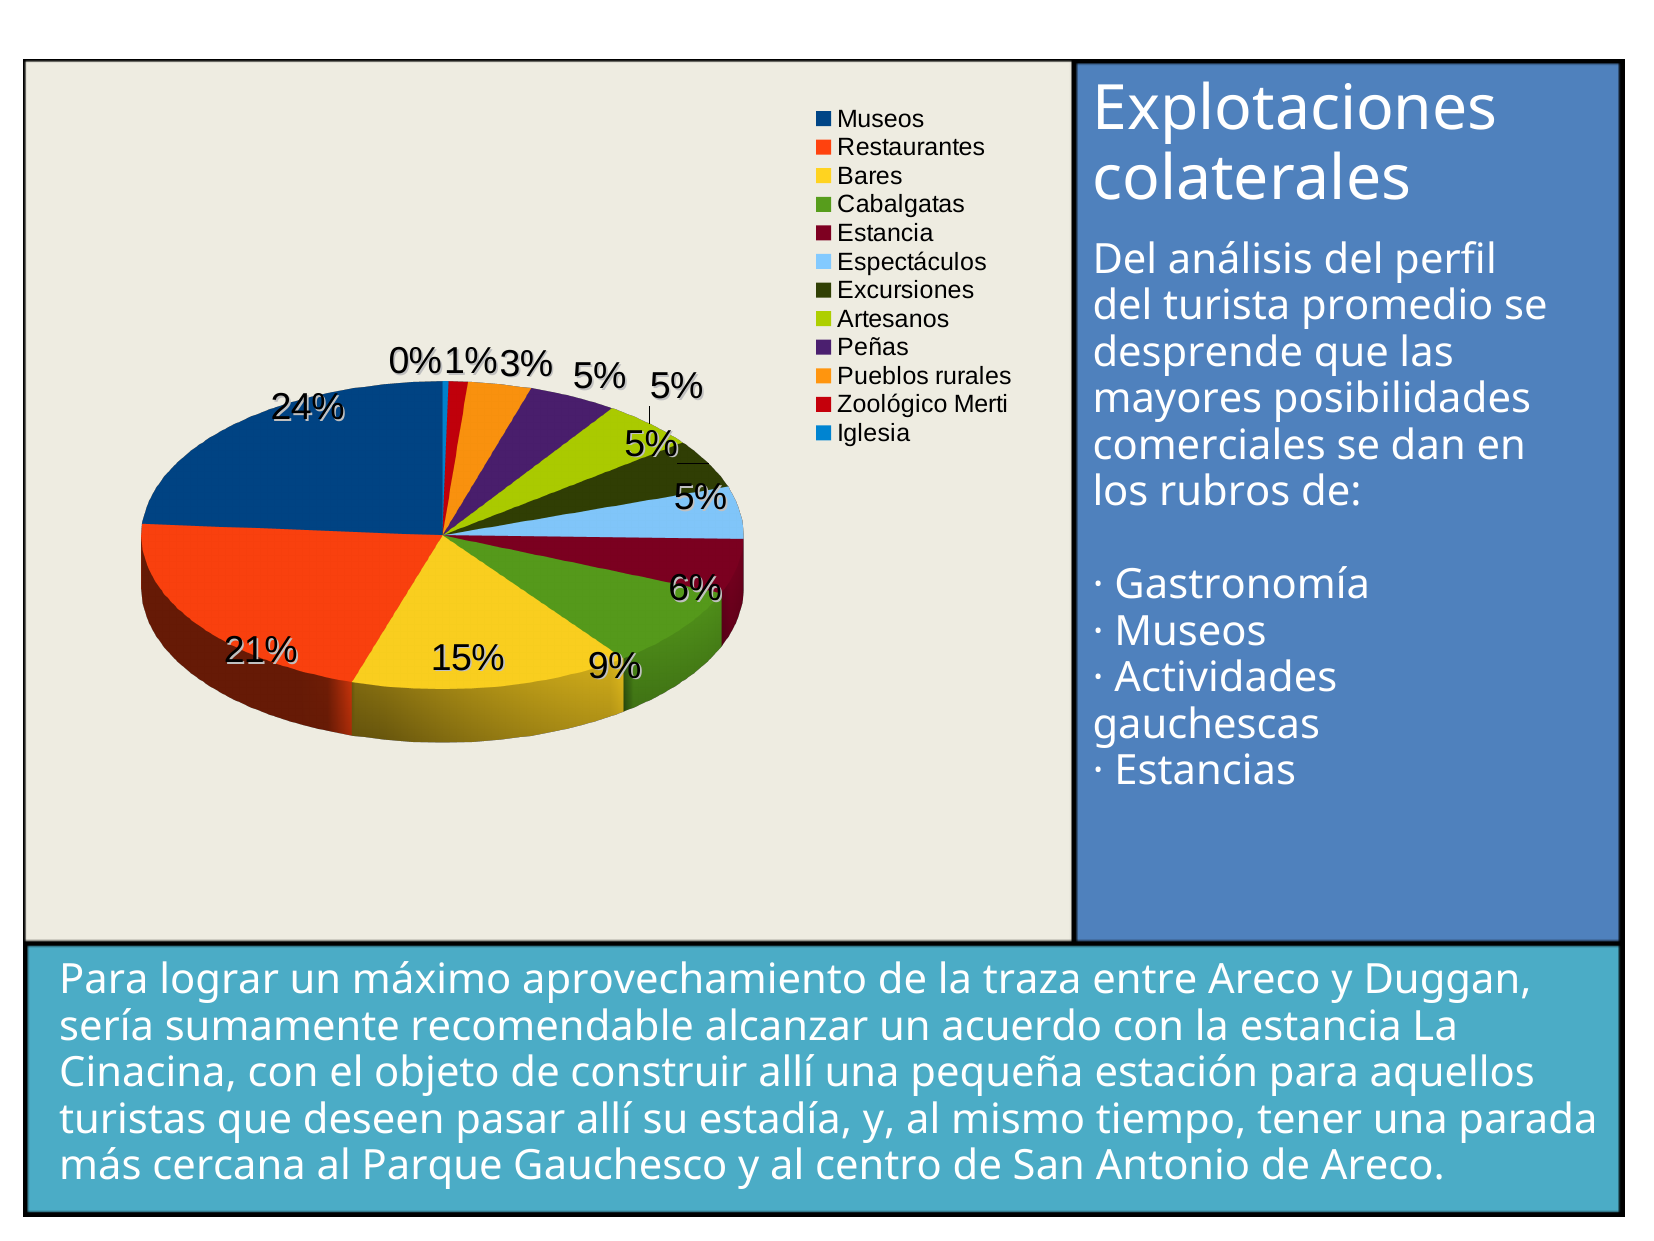

Explotaciones colaterales
[unsupported chart]
Del análisis del perfil del turista promedio se desprende que las mayores posibilidades comerciales se dan en los rubros de:
· Gastronomía
· Museos
· Actividades gauchescas
· Estancias
Para lograr un máximo aprovechamiento de la traza entre Areco y Duggan, sería sumamente recomendable alcanzar un acuerdo con la estancia La Cinacina, con el objeto de construir allí una pequeña estación para aquellos turistas que deseen pasar allí su estadía, y, al mismo tiempo, tener una parada más cercana al Parque Gauchesco y al centro de San Antonio de Areco.